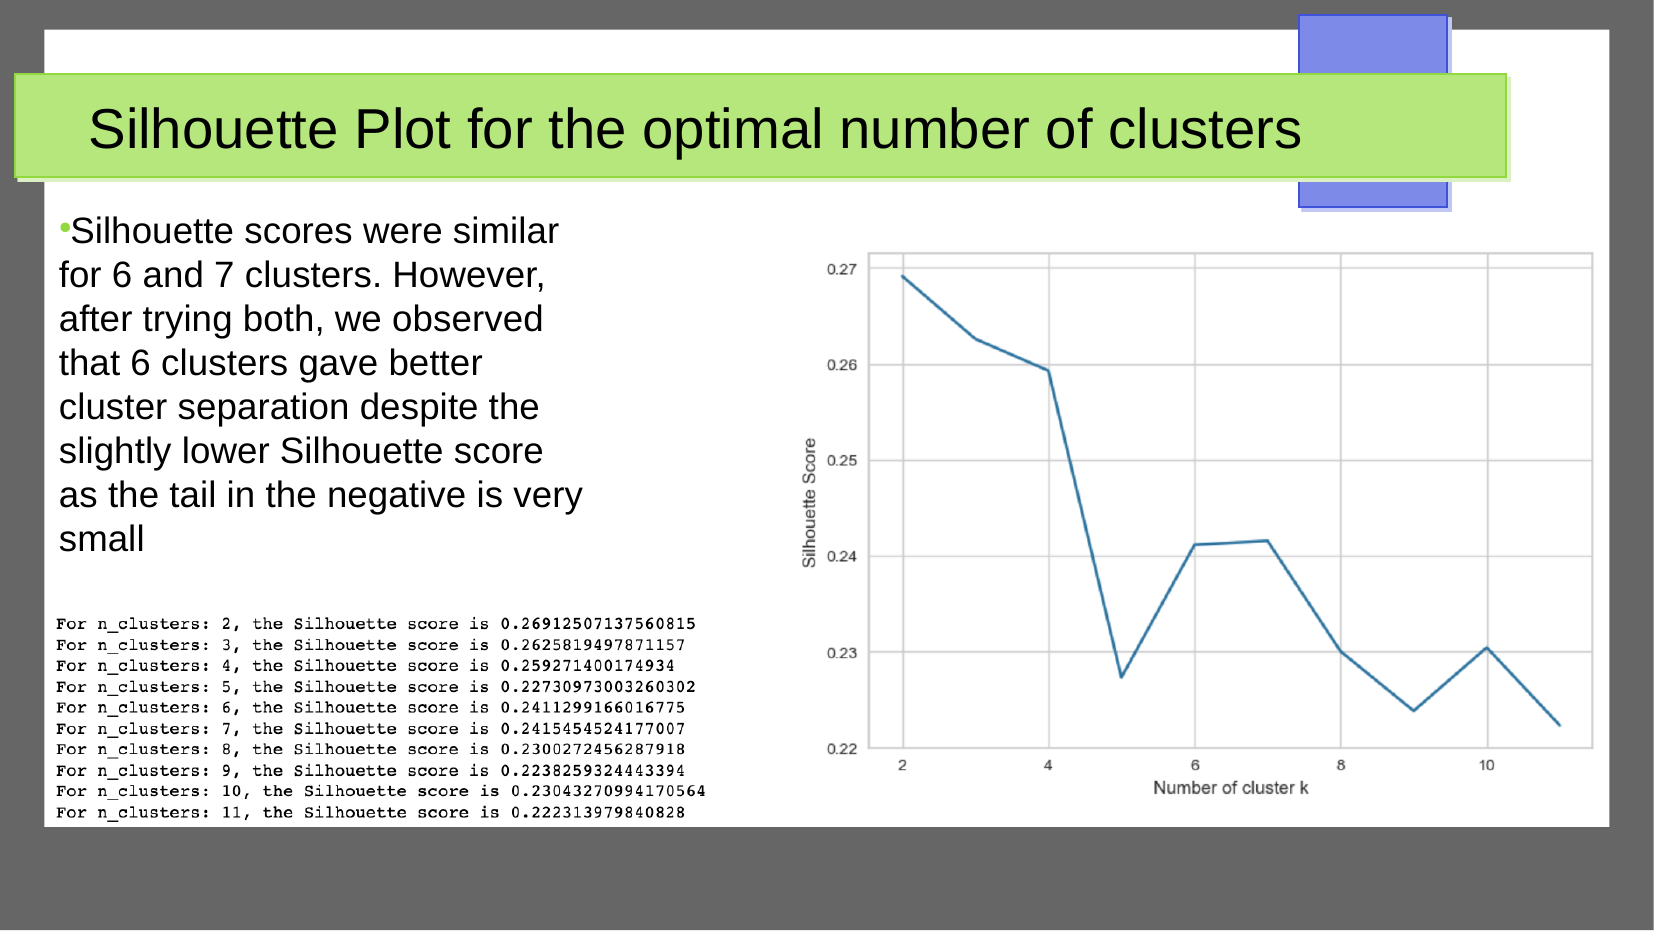

# Silhouette Plot for the optimal number of clusters
Silhouette scores were similar for 6 and 7 clusters. However, after trying both, we observed that 6 clusters gave better cluster separation despite the slightly lower Silhouette score as the tail in the negative is very small